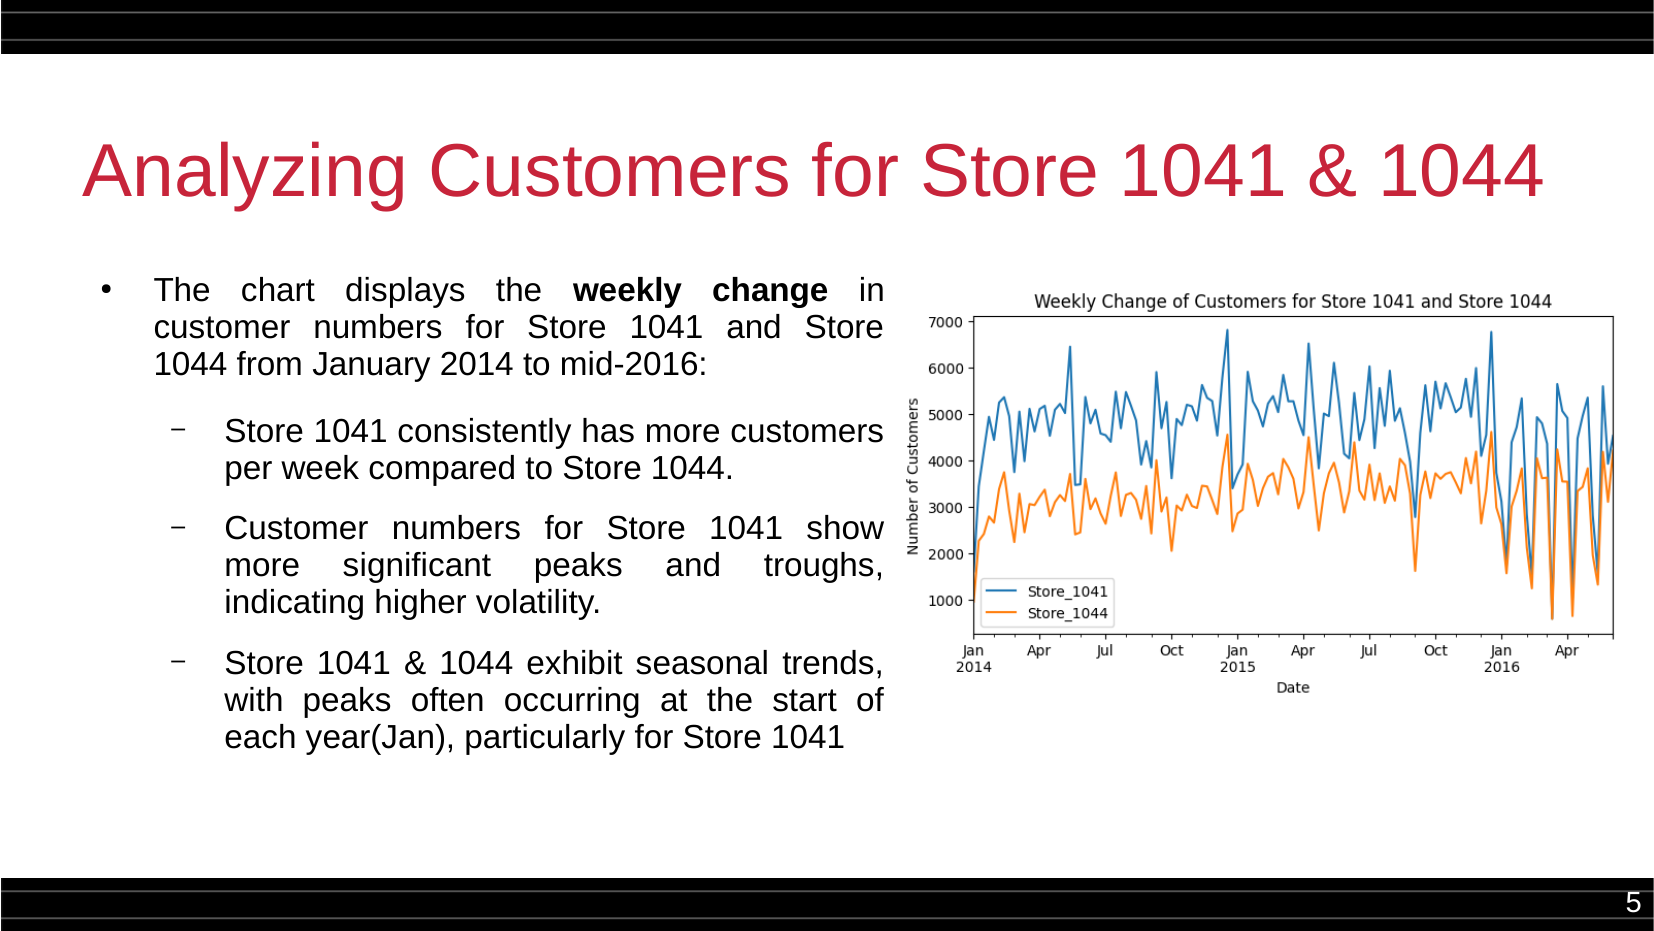

# Analyzing Customers for Store 1041 & 1044
The chart displays the weekly change in customer numbers for Store 1041 and Store 1044 from January 2014 to mid-2016:
Store 1041 consistently has more customers per week compared to Store 1044.
Customer numbers for Store 1041 show more significant peaks and troughs, indicating higher volatility.
Store 1041 & 1044 exhibit seasonal trends, with peaks often occurring at the start of each year(Jan), particularly for Store 1041